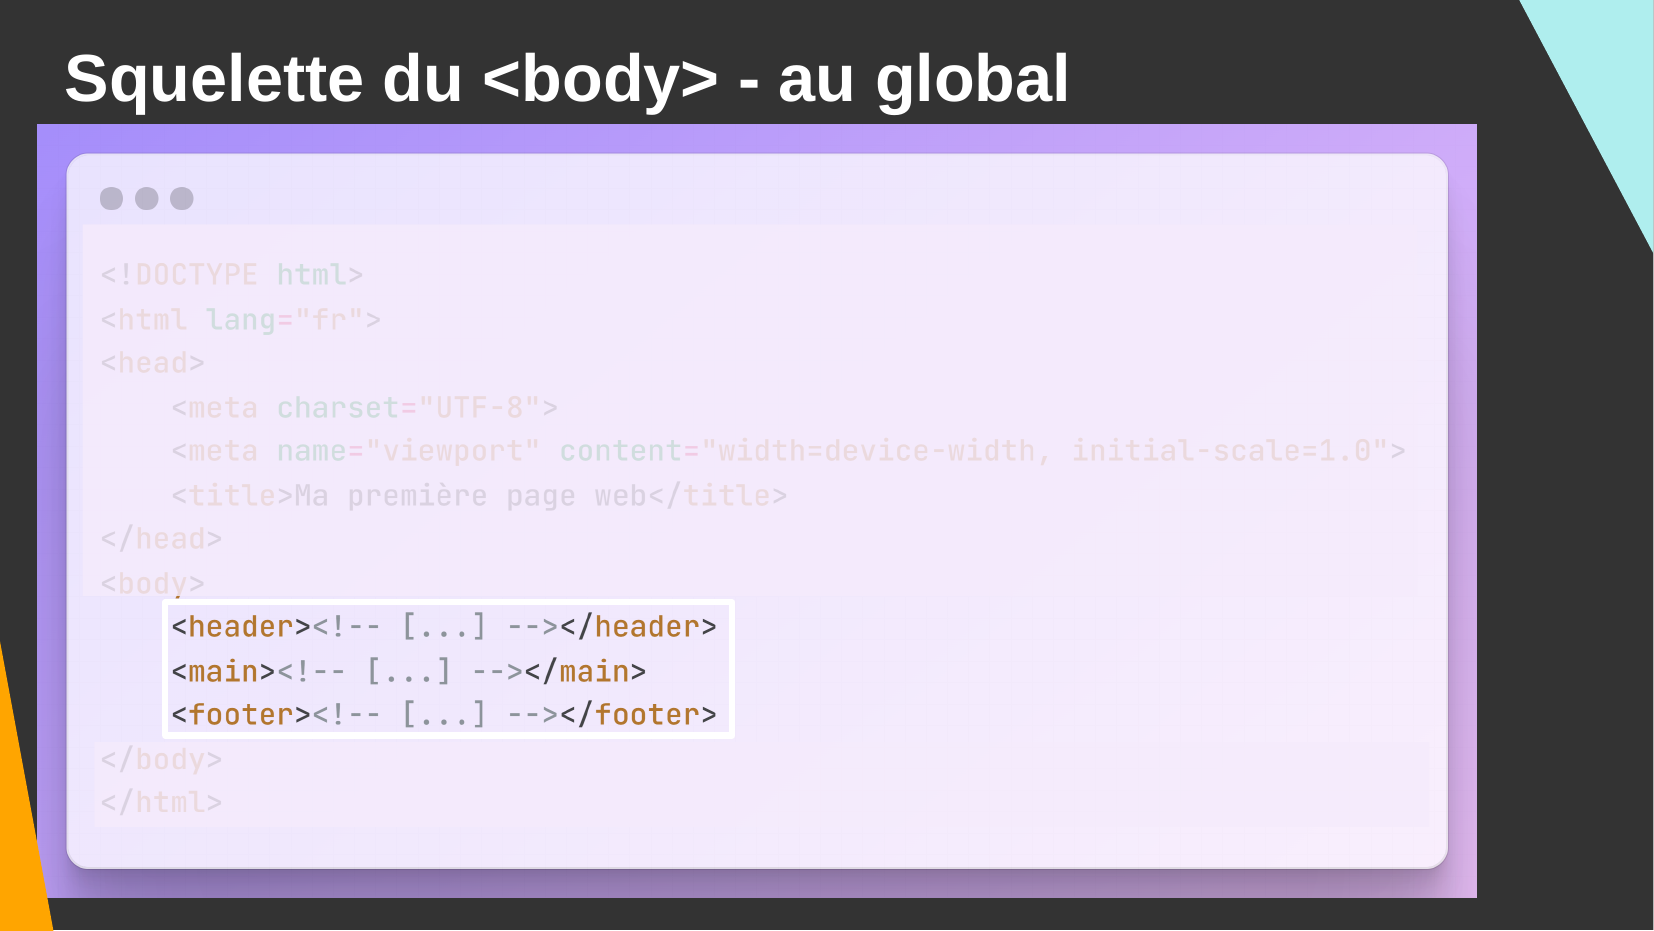

# Squelette du <body> - au global